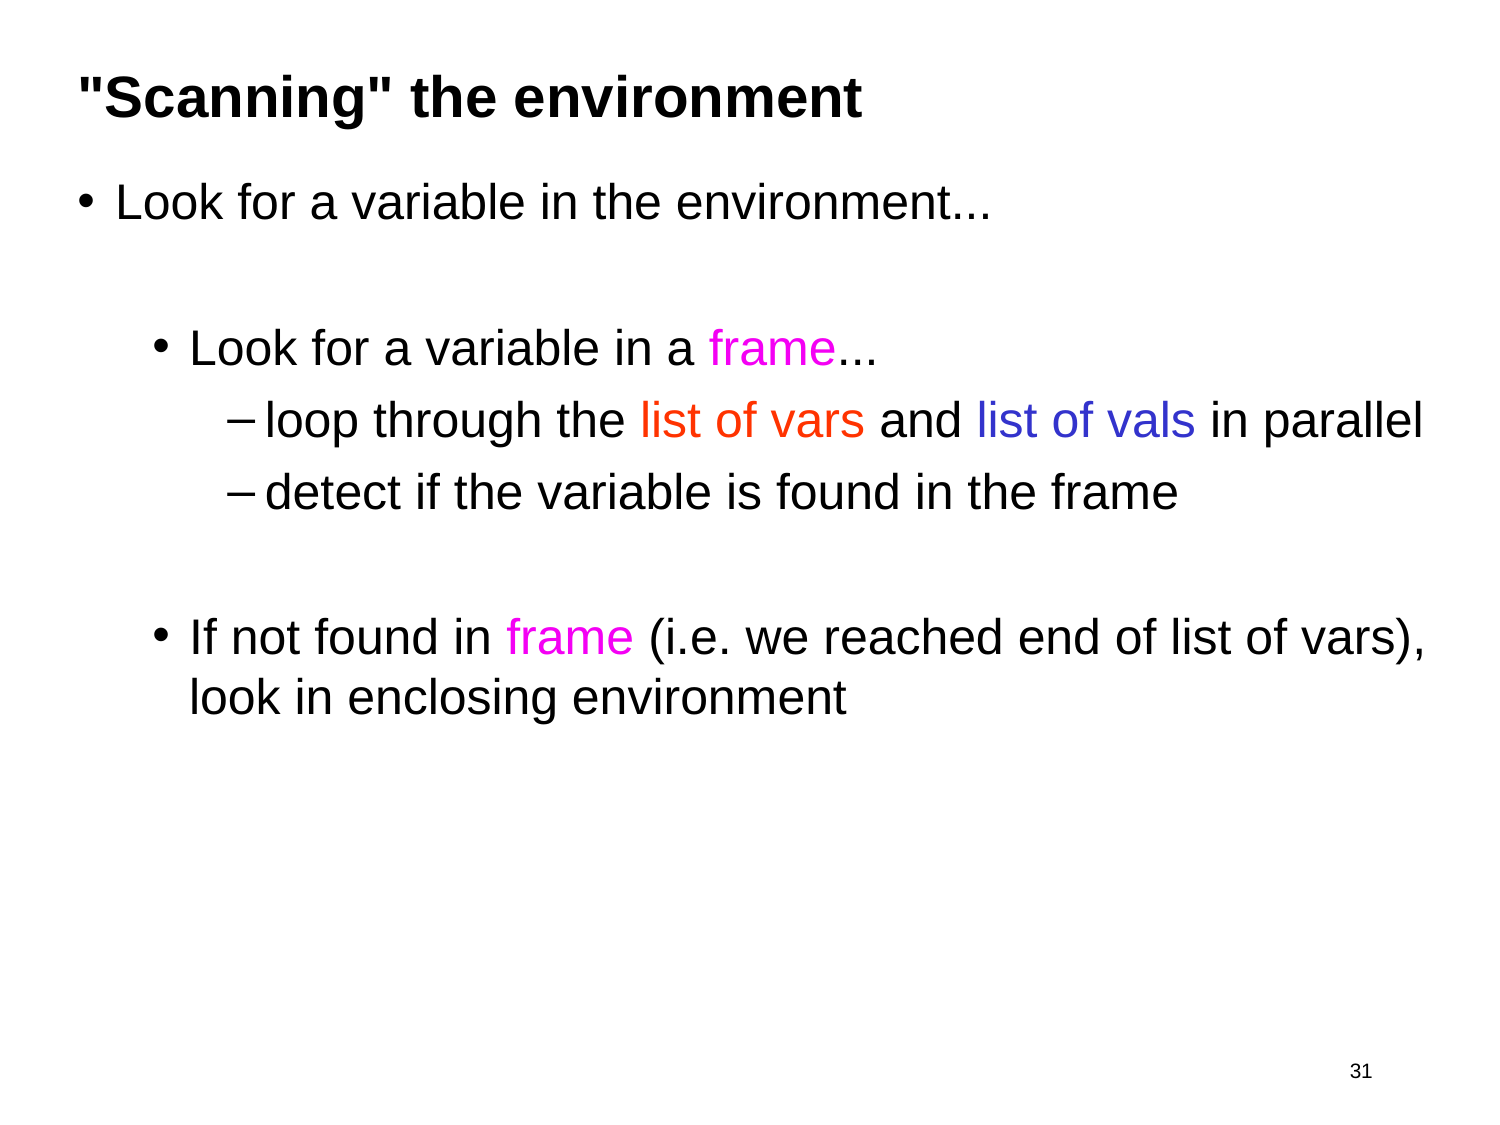

"Scanning" the environment
Look for a variable in the environment...
Look for a variable in a frame...
loop through the list of vars and list of vals in parallel
detect if the variable is found in the frame
If not found in frame (i.e. we reached end of list of vars), look in enclosing environment